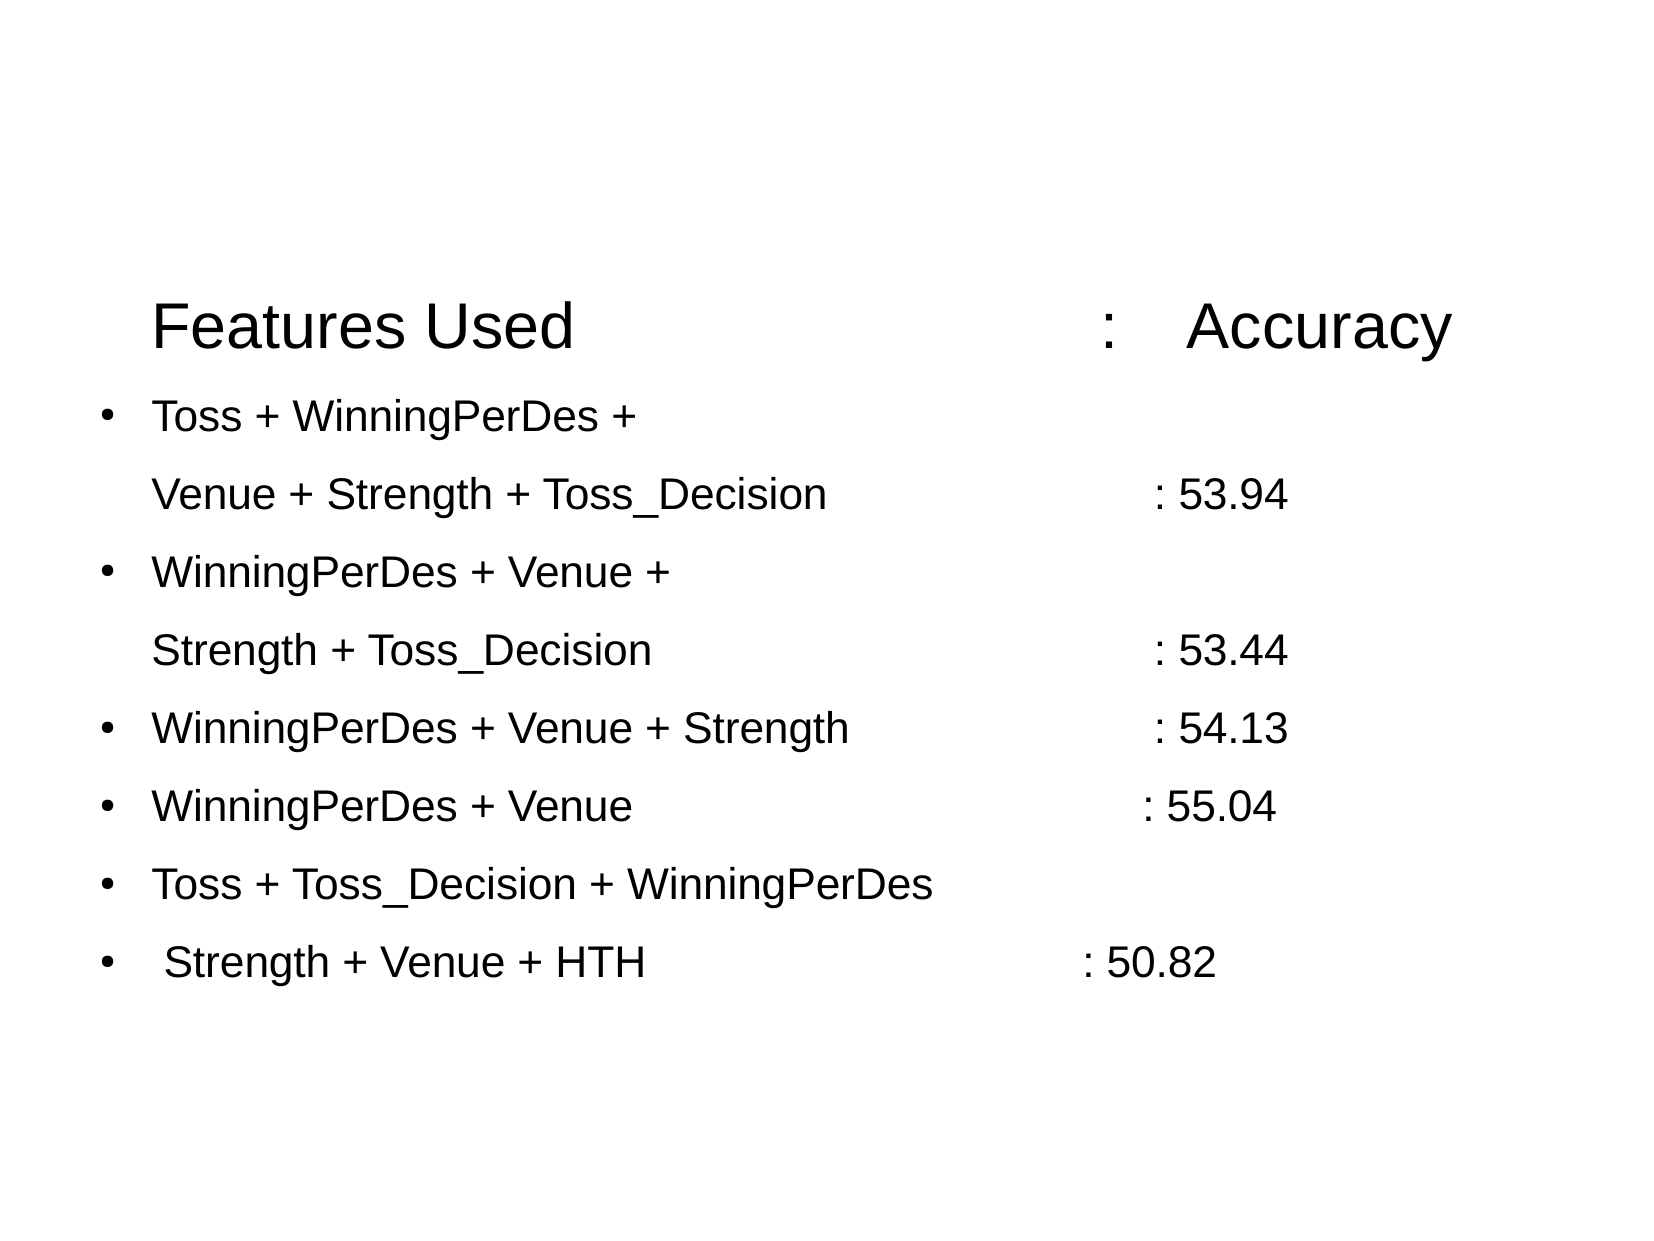

#
Features Used 											 : Accuracy
Toss + WinningPerDes +
Venue + Strength + Toss_Decision 				 	: 53.94
WinningPerDes + Venue +
Strength + Toss_Decision 				 	: 53.44
WinningPerDes + Venue + Strength 								 	: 54.13
WinningPerDes + Venue 										 : 55.04
Toss + Toss_Decision + WinningPerDes
 Strength + Venue + HTH 																						 	: 50.82